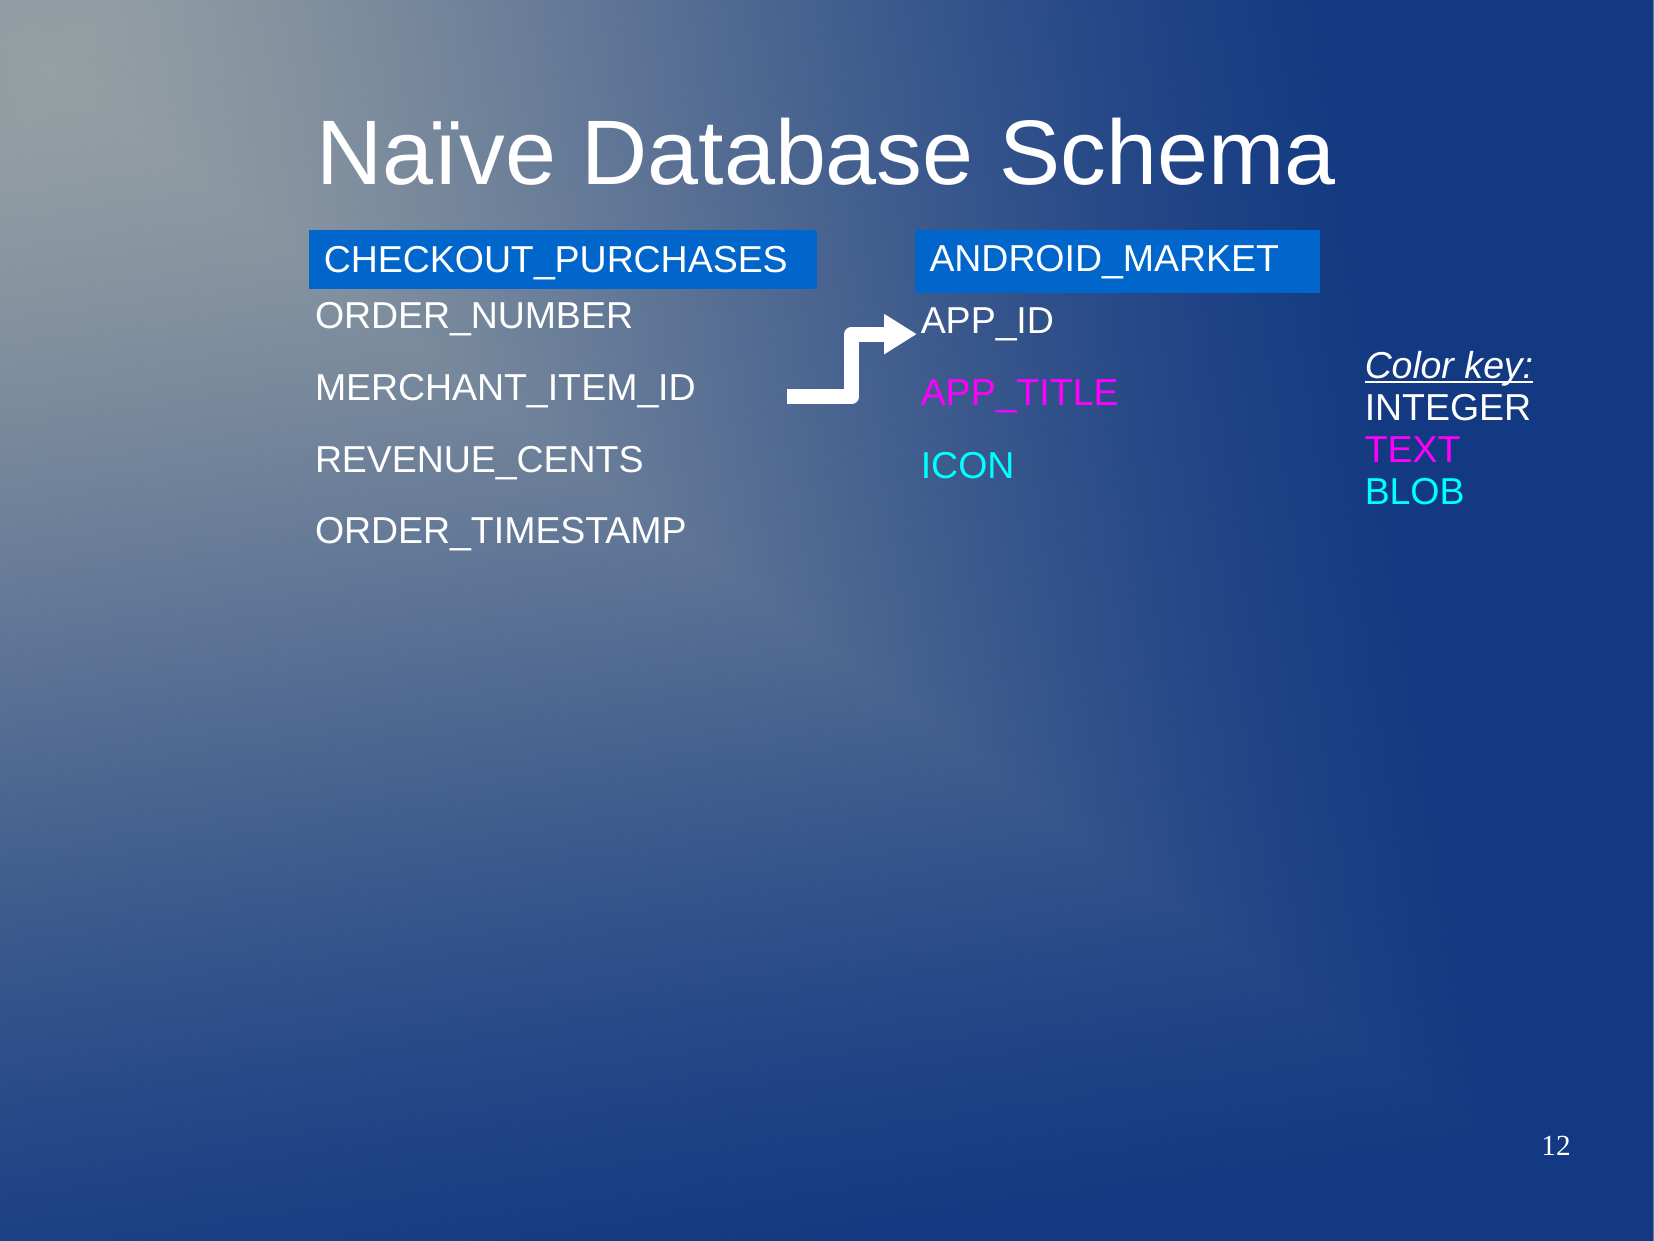

# Naïve Database Schema
| ANDROID\_MARKET |
| --- |
| APP\_ID |
| APP\_TITLE |
| ICON |
| CHECKOUT\_PURCHASES |
| --- |
| ORDER\_NUMBER |
| MERCHANT\_ITEM\_ID |
| REVENUE\_CENTS |
| ORDER\_TIMESTAMP |
Color key:
INTEGER
TEXT
BLOB
12